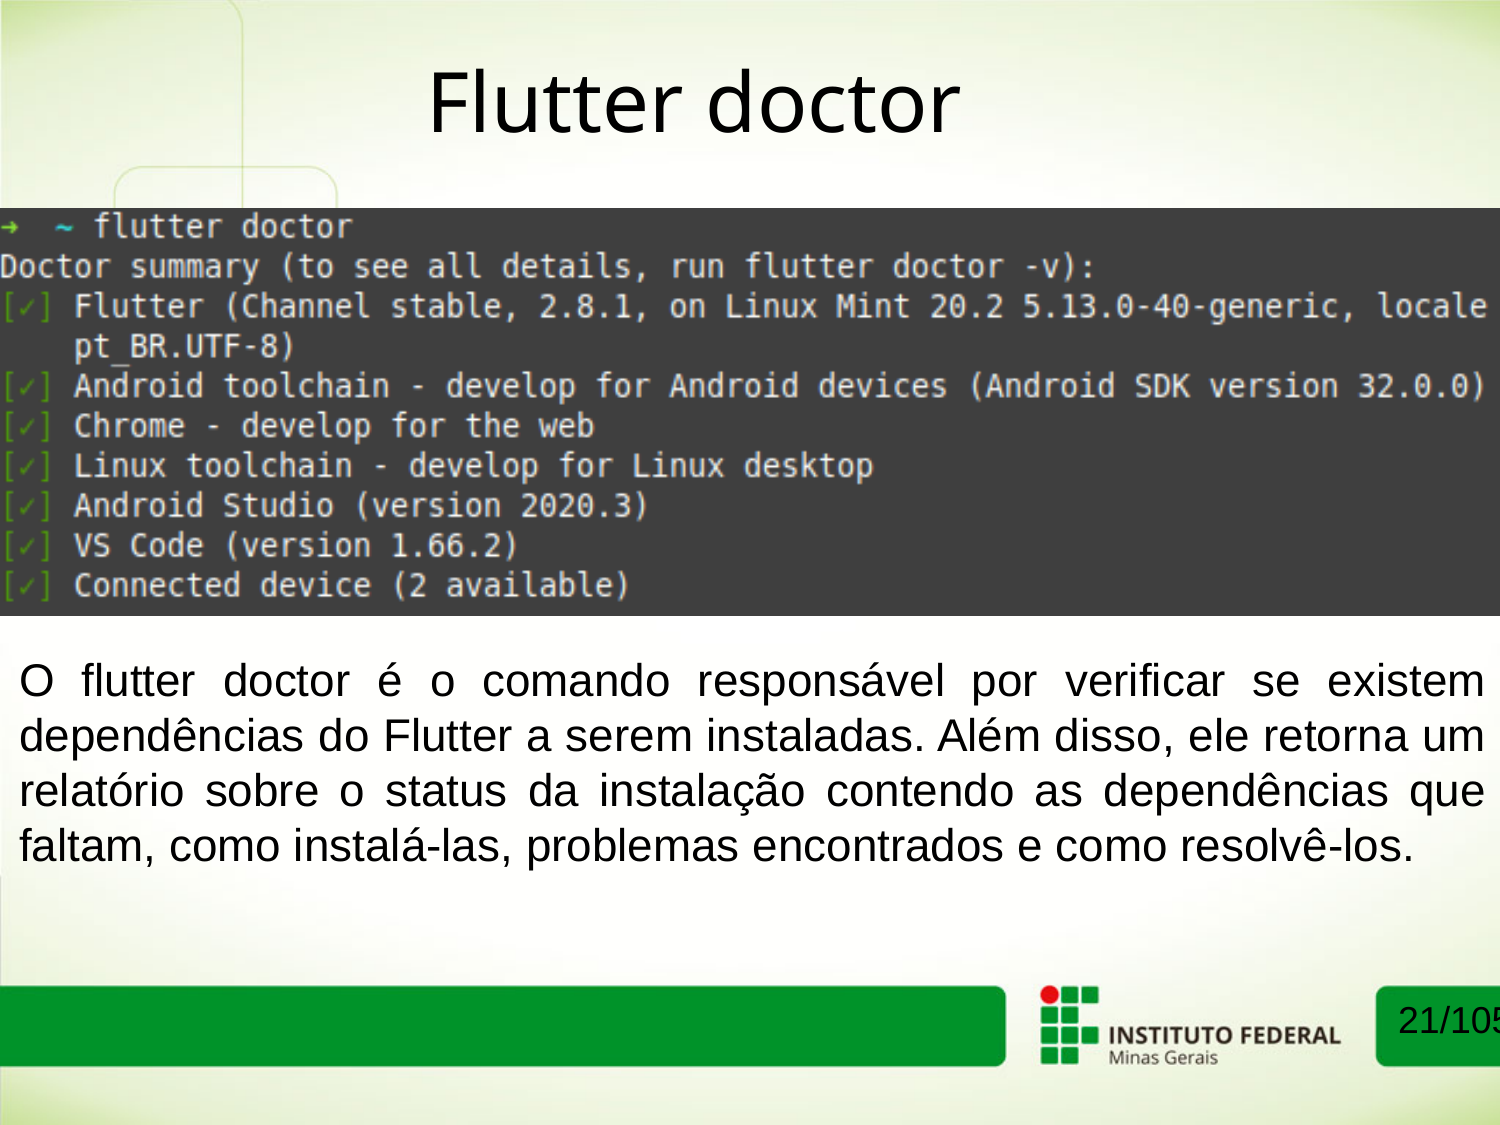

Flutter doctor
O flutter doctor é o comando responsável por verificar se existem dependências do Flutter a serem instaladas. Além disso, ele retorna um relatório sobre o status da instalação contendo as dependências que faltam, como instalá-las, problemas encontrados e como resolvê-los.